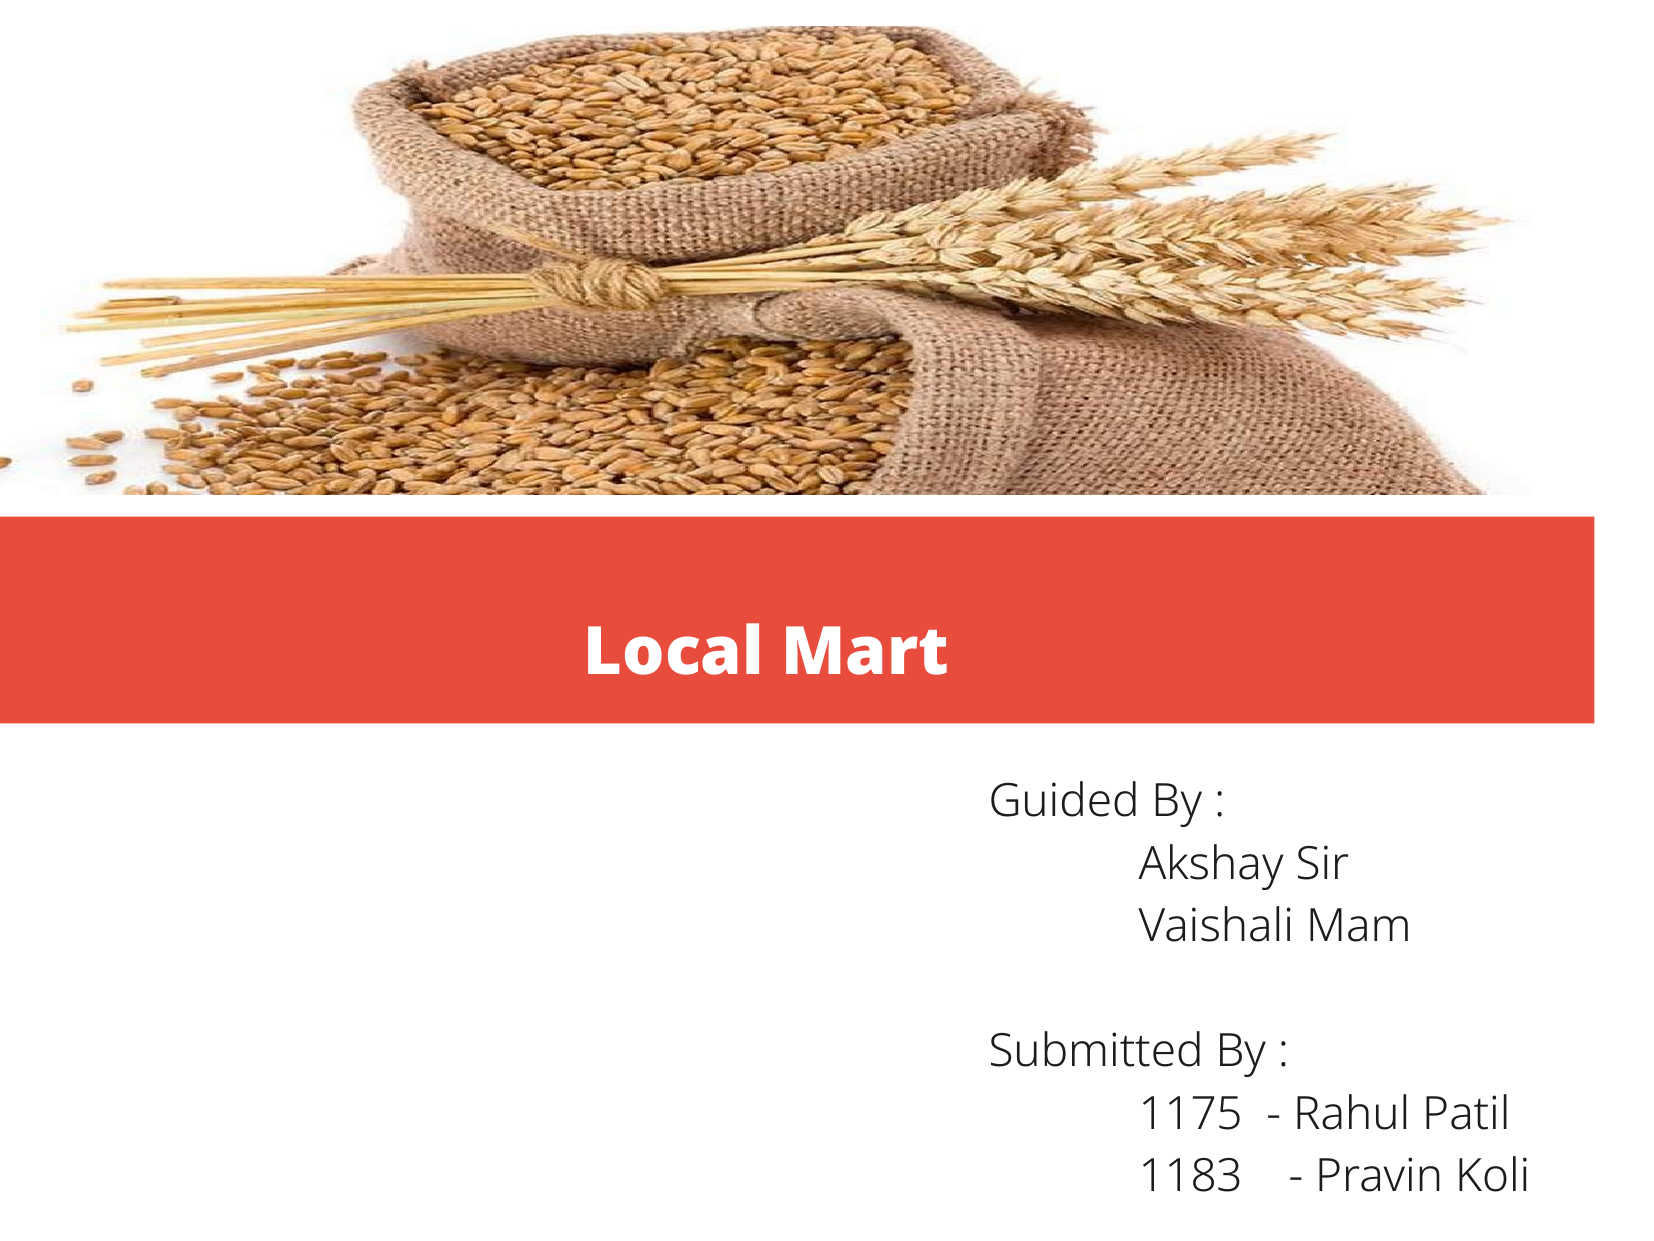

# Local Mart
												Guided By :
														Akshay Sir
														Vaishali Mam
												Submitted By :
														1175 - Rahul Patil
														1183	- Pravin Koli